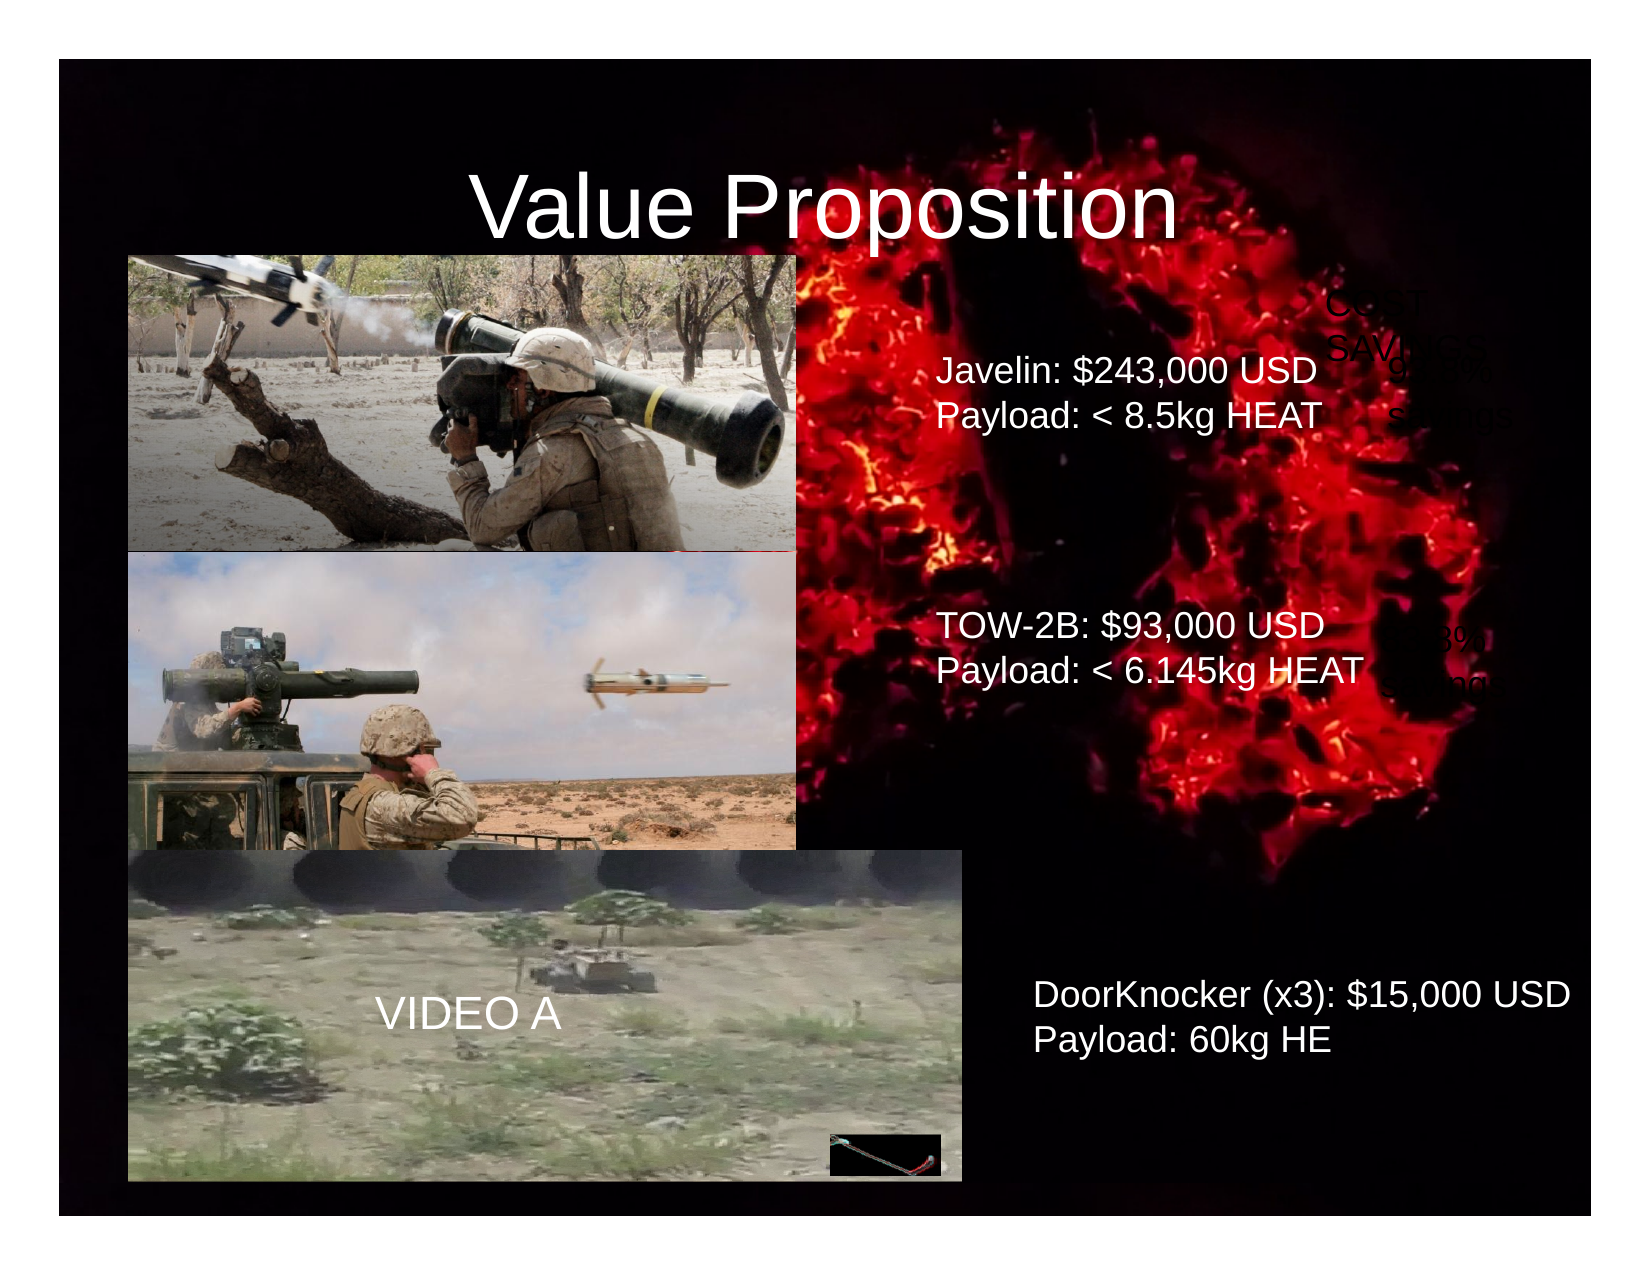

Value Proposition
COST SAVINGS
Javelin: $243,000 USD
Payload: < 8.5kg HEAT
93.8% savings
TOW-2B: $93,000 USD
Payload: < 6.145kg HEAT
83.8% savings
DoorKnocker (x3): $15,000 USD
Payload: 60kg HE
VIDEO A